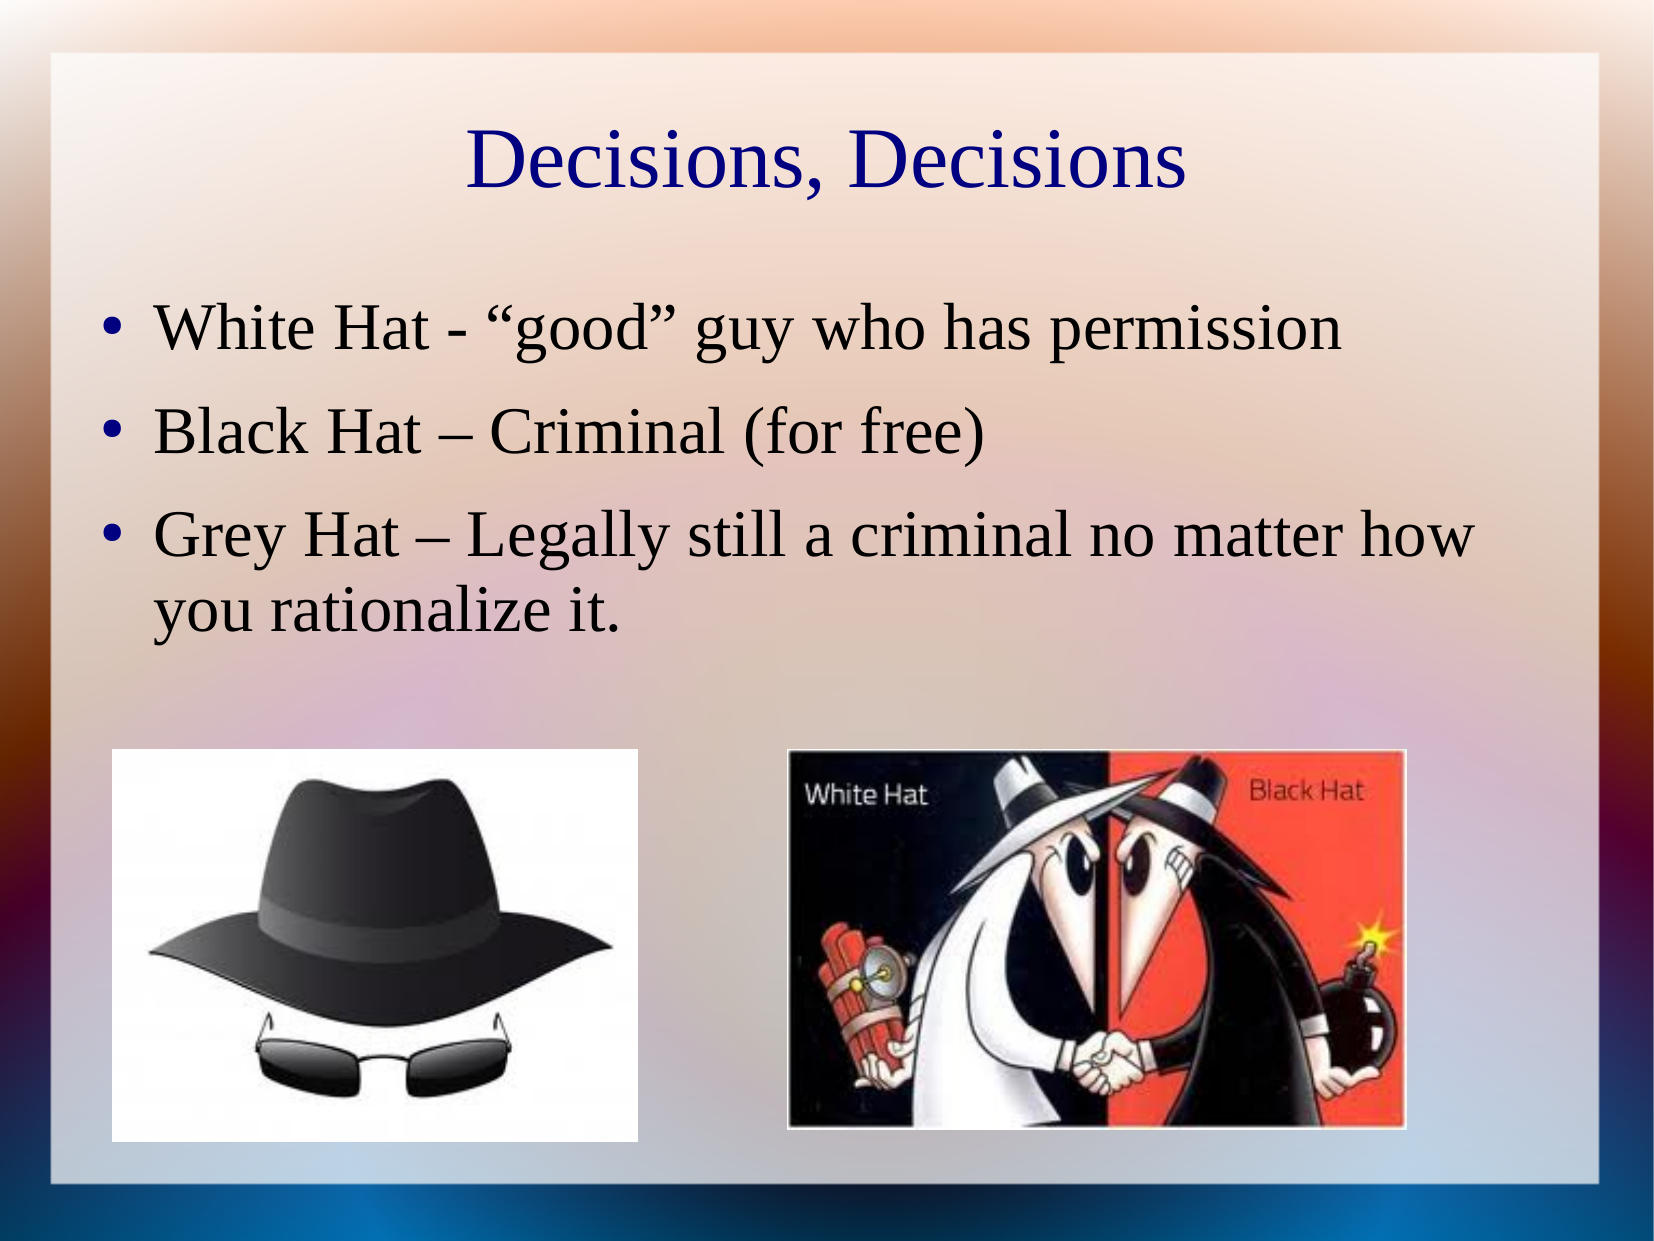

# Decisions, Decisions
White Hat - “good” guy who has permission
Black Hat – Criminal (for free)
Grey Hat – Legally still a criminal no matter how you rationalize it.